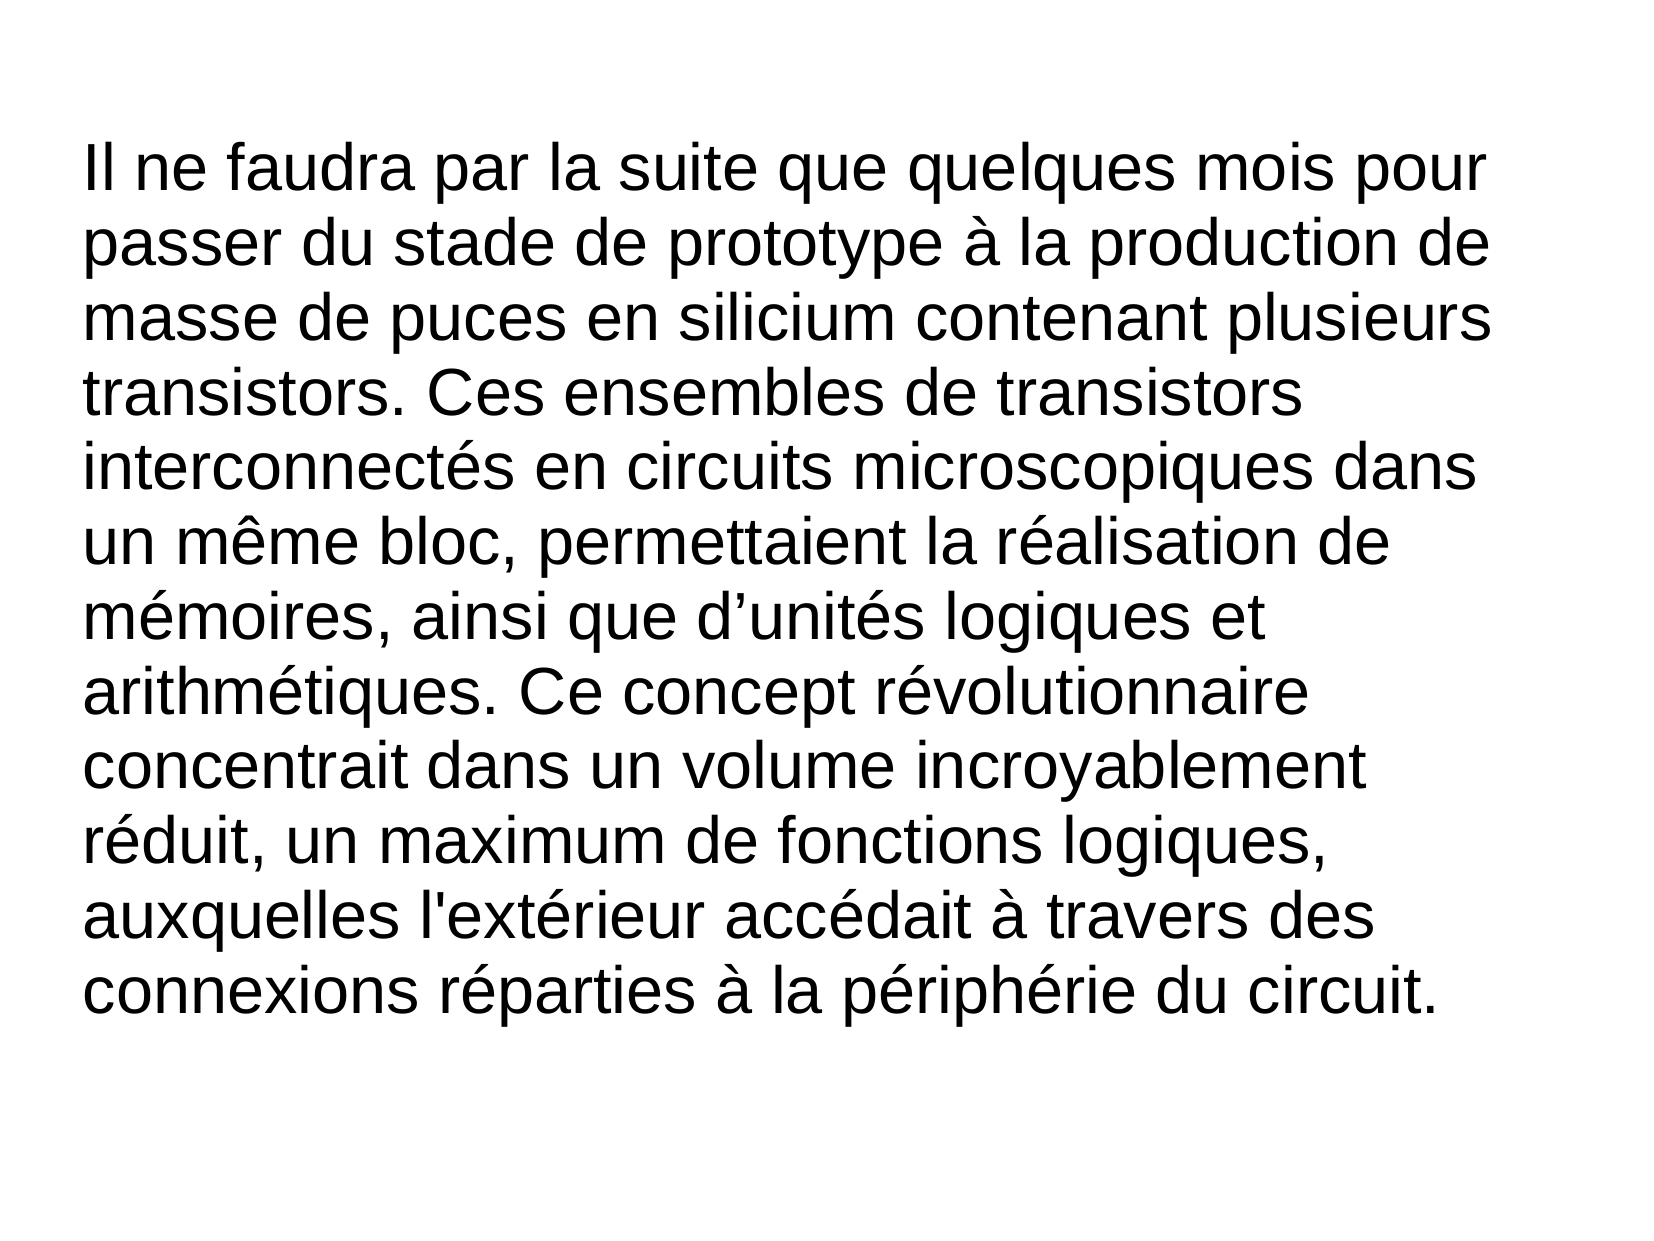

# Il ne faudra par la suite que quelques mois pour passer du stade de prototype à la production de masse de puces en silicium contenant plusieurs transistors. Ces ensembles de transistors interconnectés en circuits microscopiques dans un même bloc, permettaient la réalisation de mémoires, ainsi que d’unités logiques et arithmétiques. Ce concept révolutionnaire concentrait dans un volume incroyablement réduit, un maximum de fonctions logiques, auxquelles l'extérieur accédait à travers des connexions réparties à la périphérie du circuit.